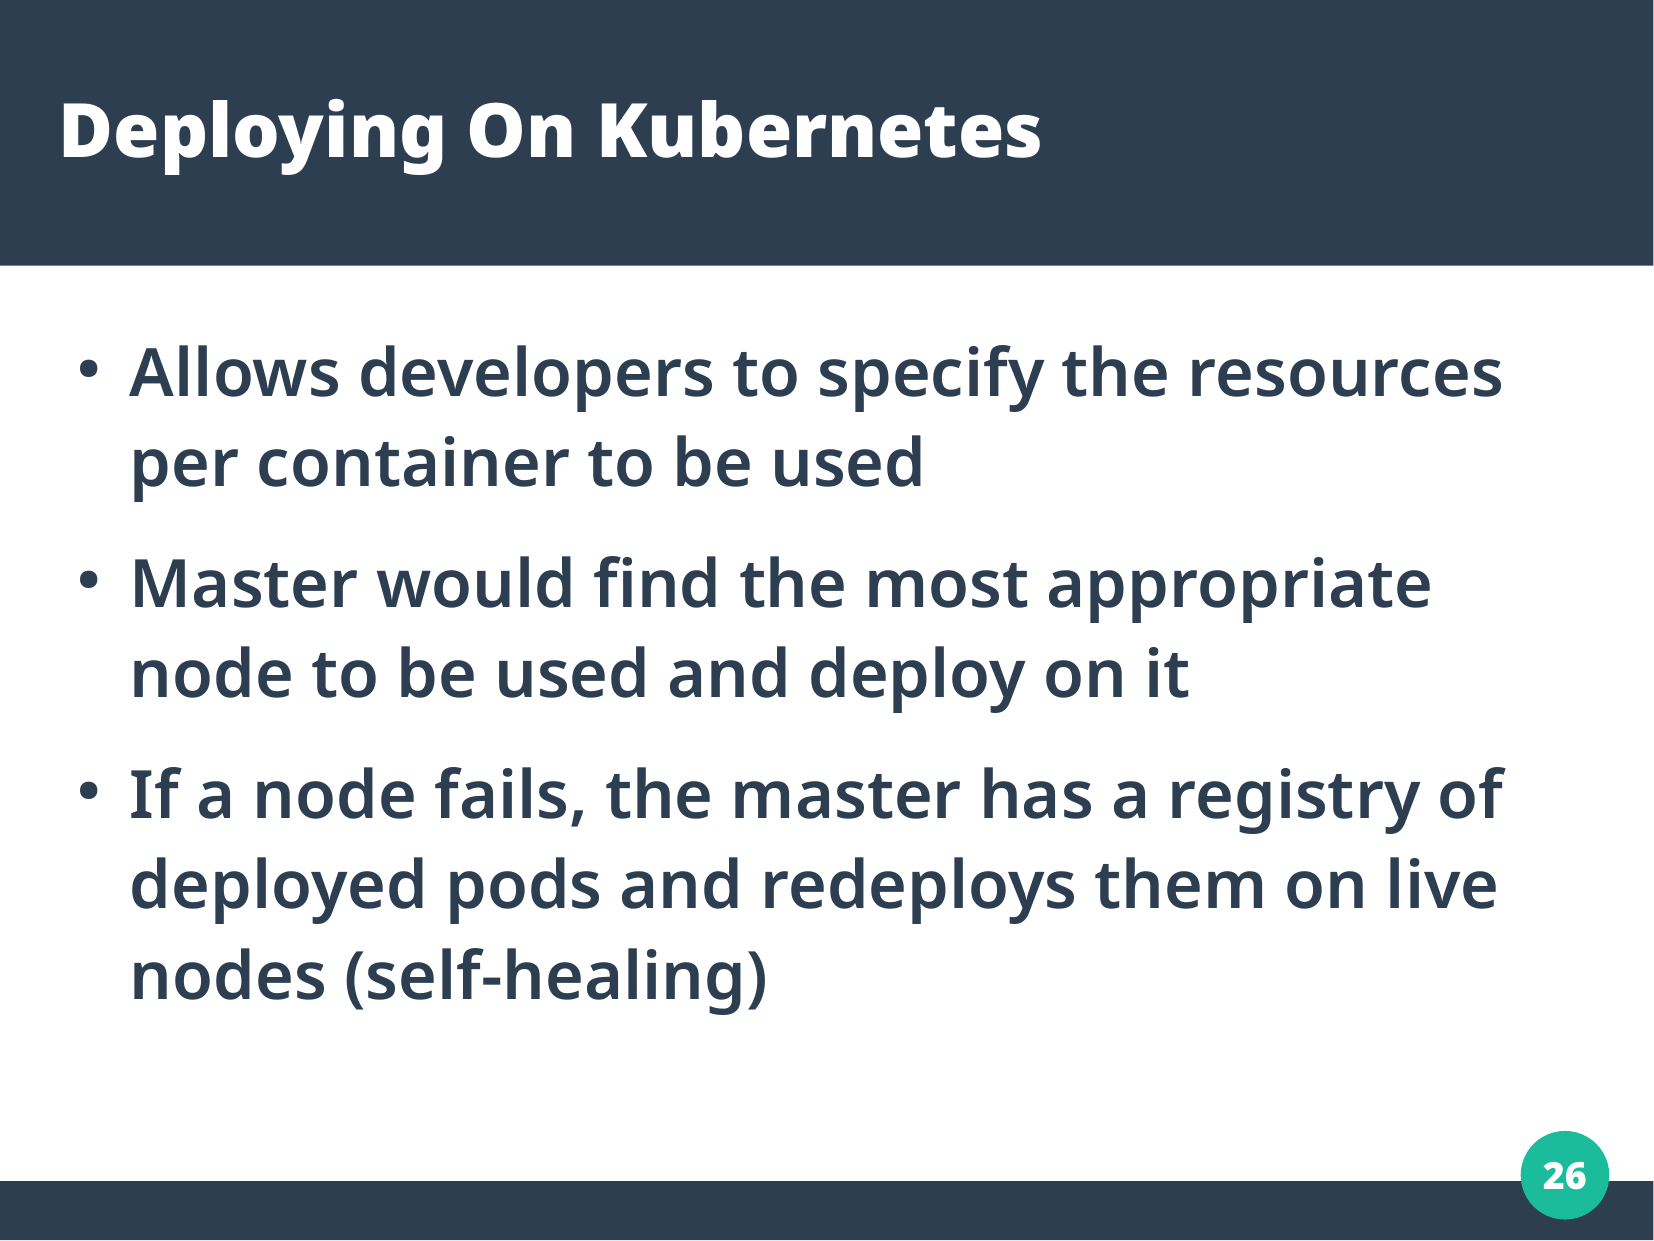

# Deploying On Kubernetes
Allows developers to specify the resources per container to be used
Master would find the most appropriate node to be used and deploy on it
If a node fails, the master has a registry of deployed pods and redeploys them on live nodes (self-healing)
26